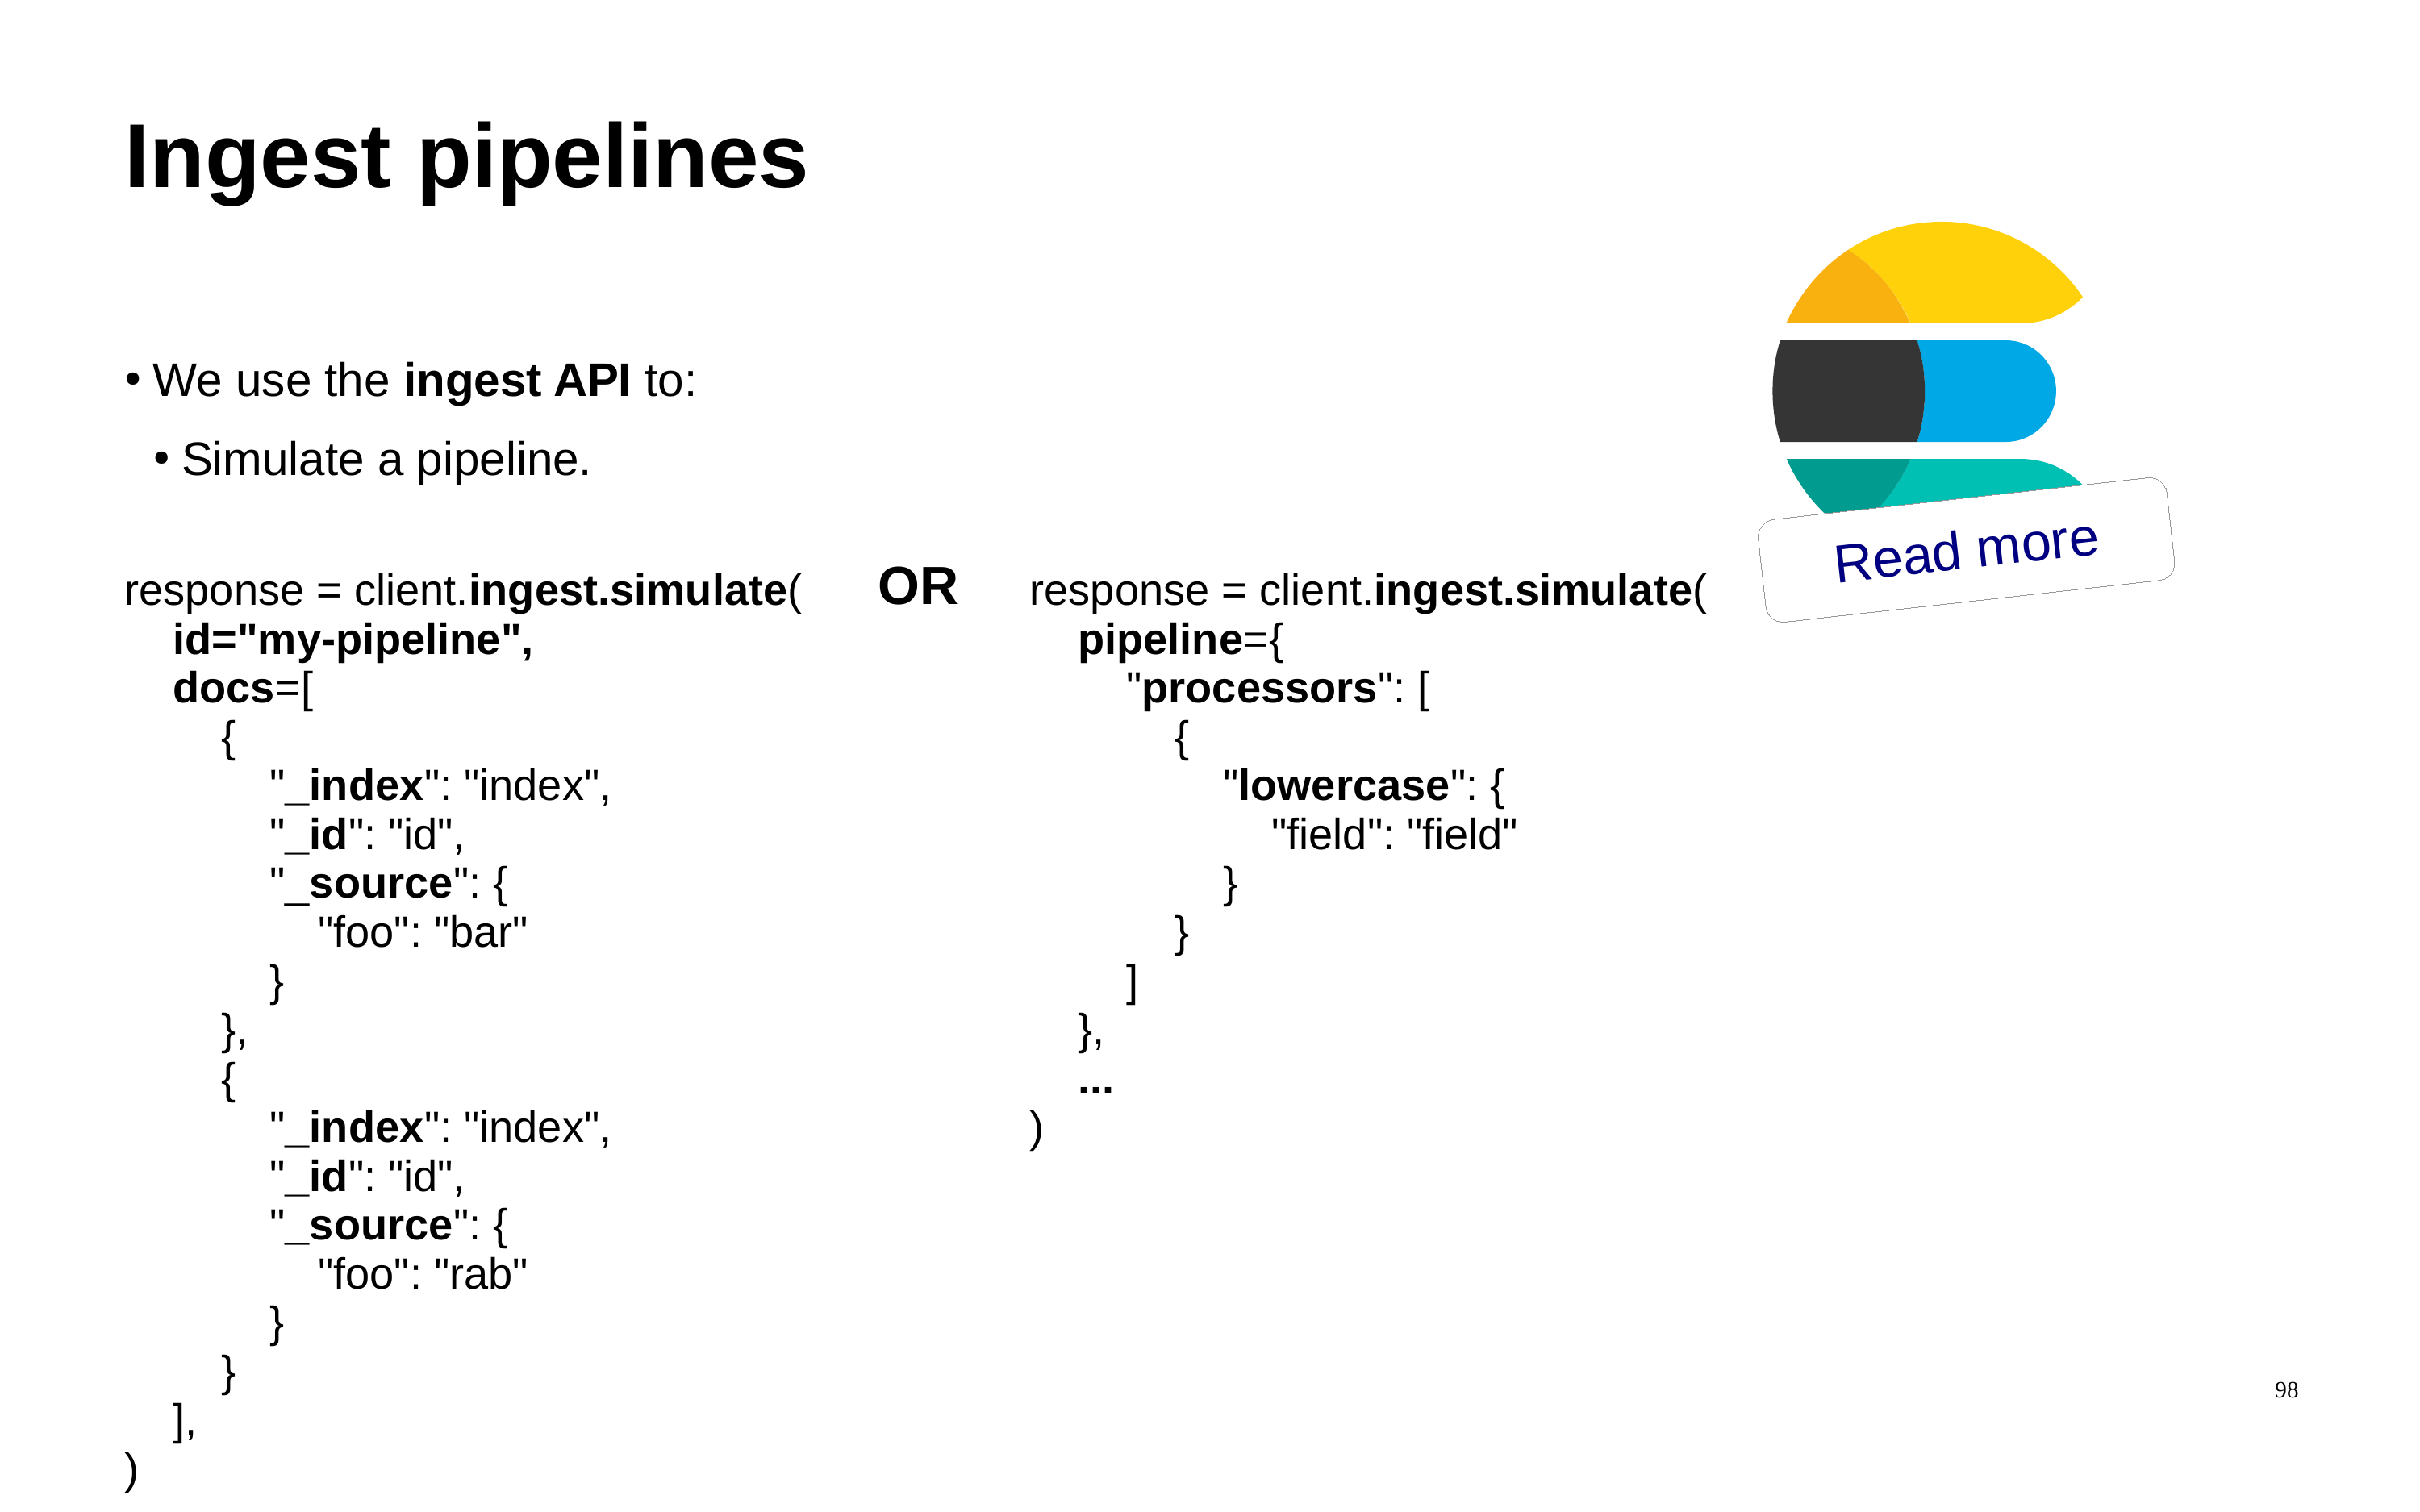

Ingest pipelines
We use the ingest API to:
Simulate a pipeline.
Read more
OR
response = client.ingest.simulate(
 id="my-pipeline",
 docs=[
 {
 "_index": "index",
 "_id": "id",
 "_source": {
 "foo": "bar"
 }
 },
 {
 "_index": "index",
 "_id": "id",
 "_source": {
 "foo": "rab"
 }
 }
 ],
)
response = client.ingest.simulate(
 pipeline={
 "processors": [
 {
 "lowercase": {
 "field": "field"
 }
 }
 ]
 },
 ...
)
98